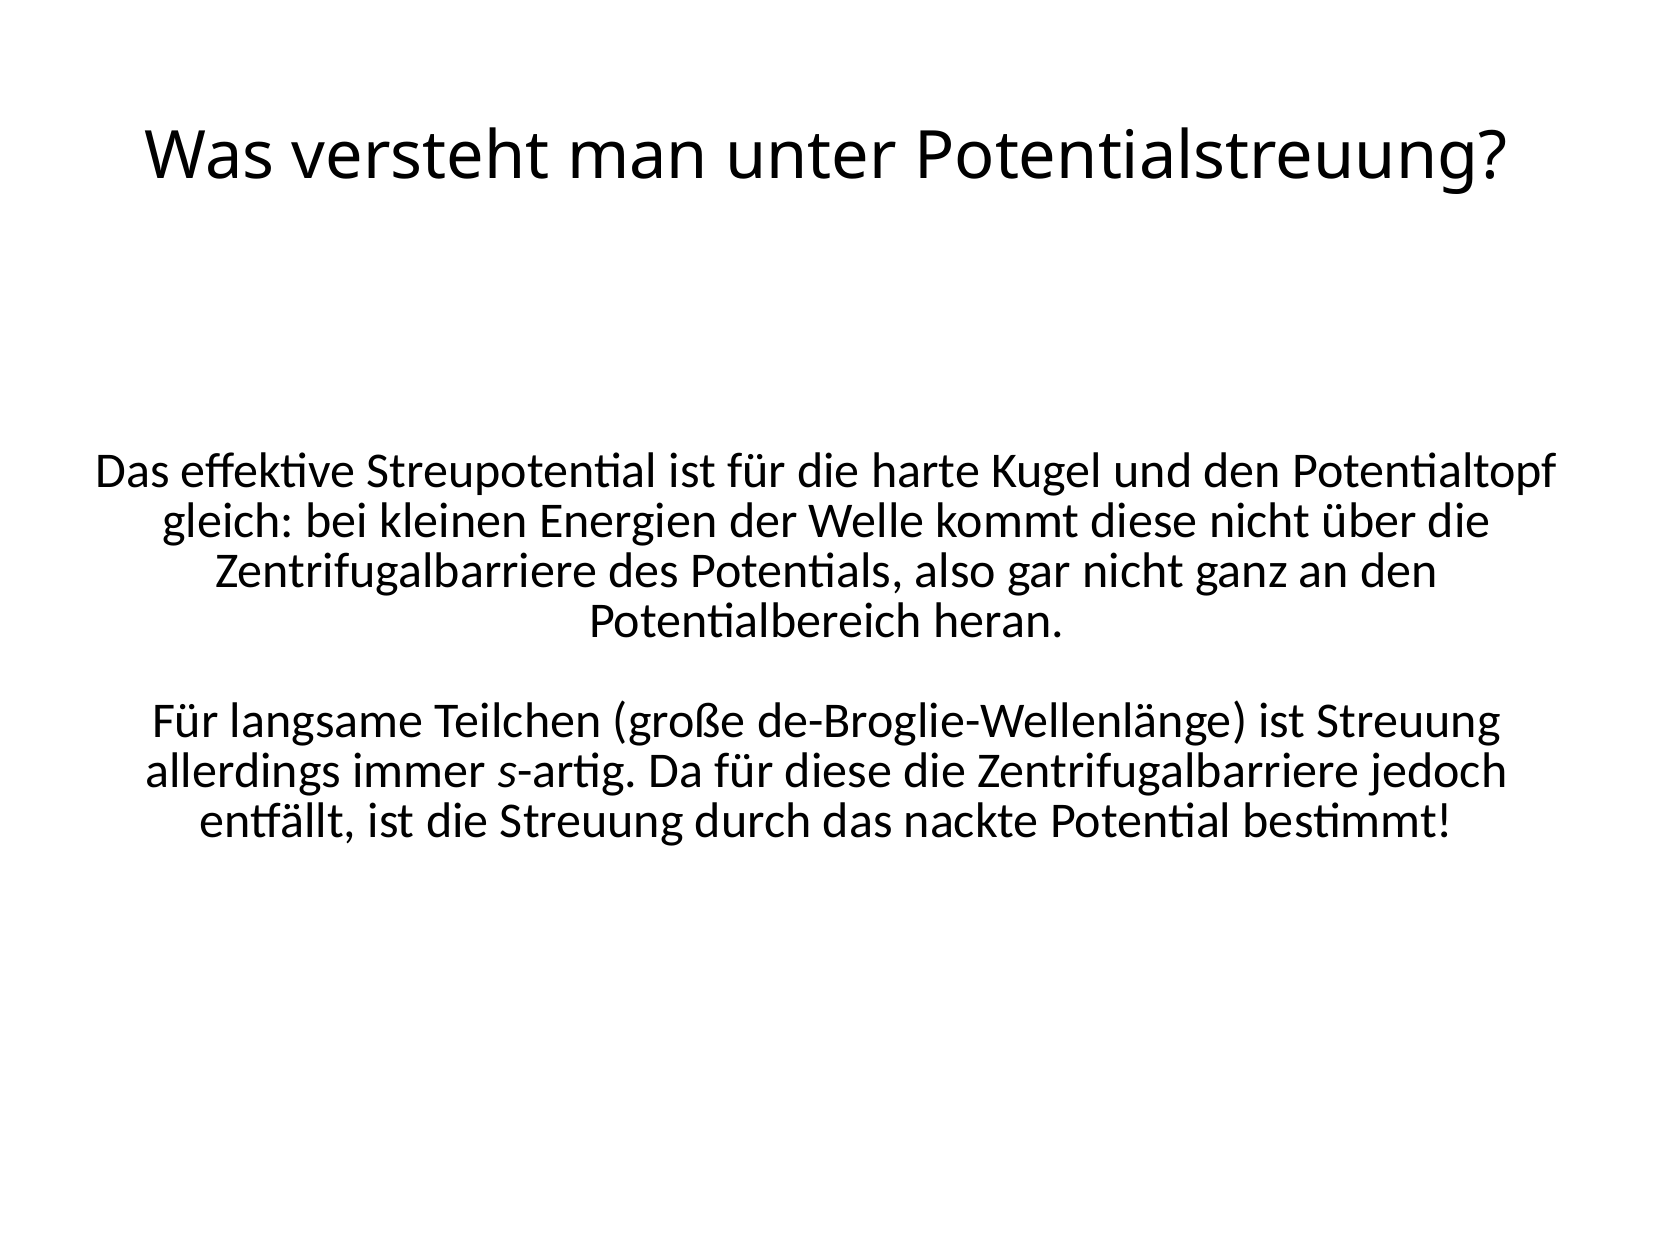

# Was versteht man unter Potentialstreuung?
Das effektive Streupotential ist für die harte Kugel und den Potentialtopf gleich: bei kleinen Energien der Welle kommt diese nicht über die Zentrifugalbarriere des Potentials, also gar nicht ganz an den Potentialbereich heran.
Für langsame Teilchen (große de-Broglie-Wellenlänge) ist Streuung allerdings immer s-artig. Da für diese die Zentrifugalbarriere jedoch entfällt, ist die Streuung durch das nackte Potential bestimmt!